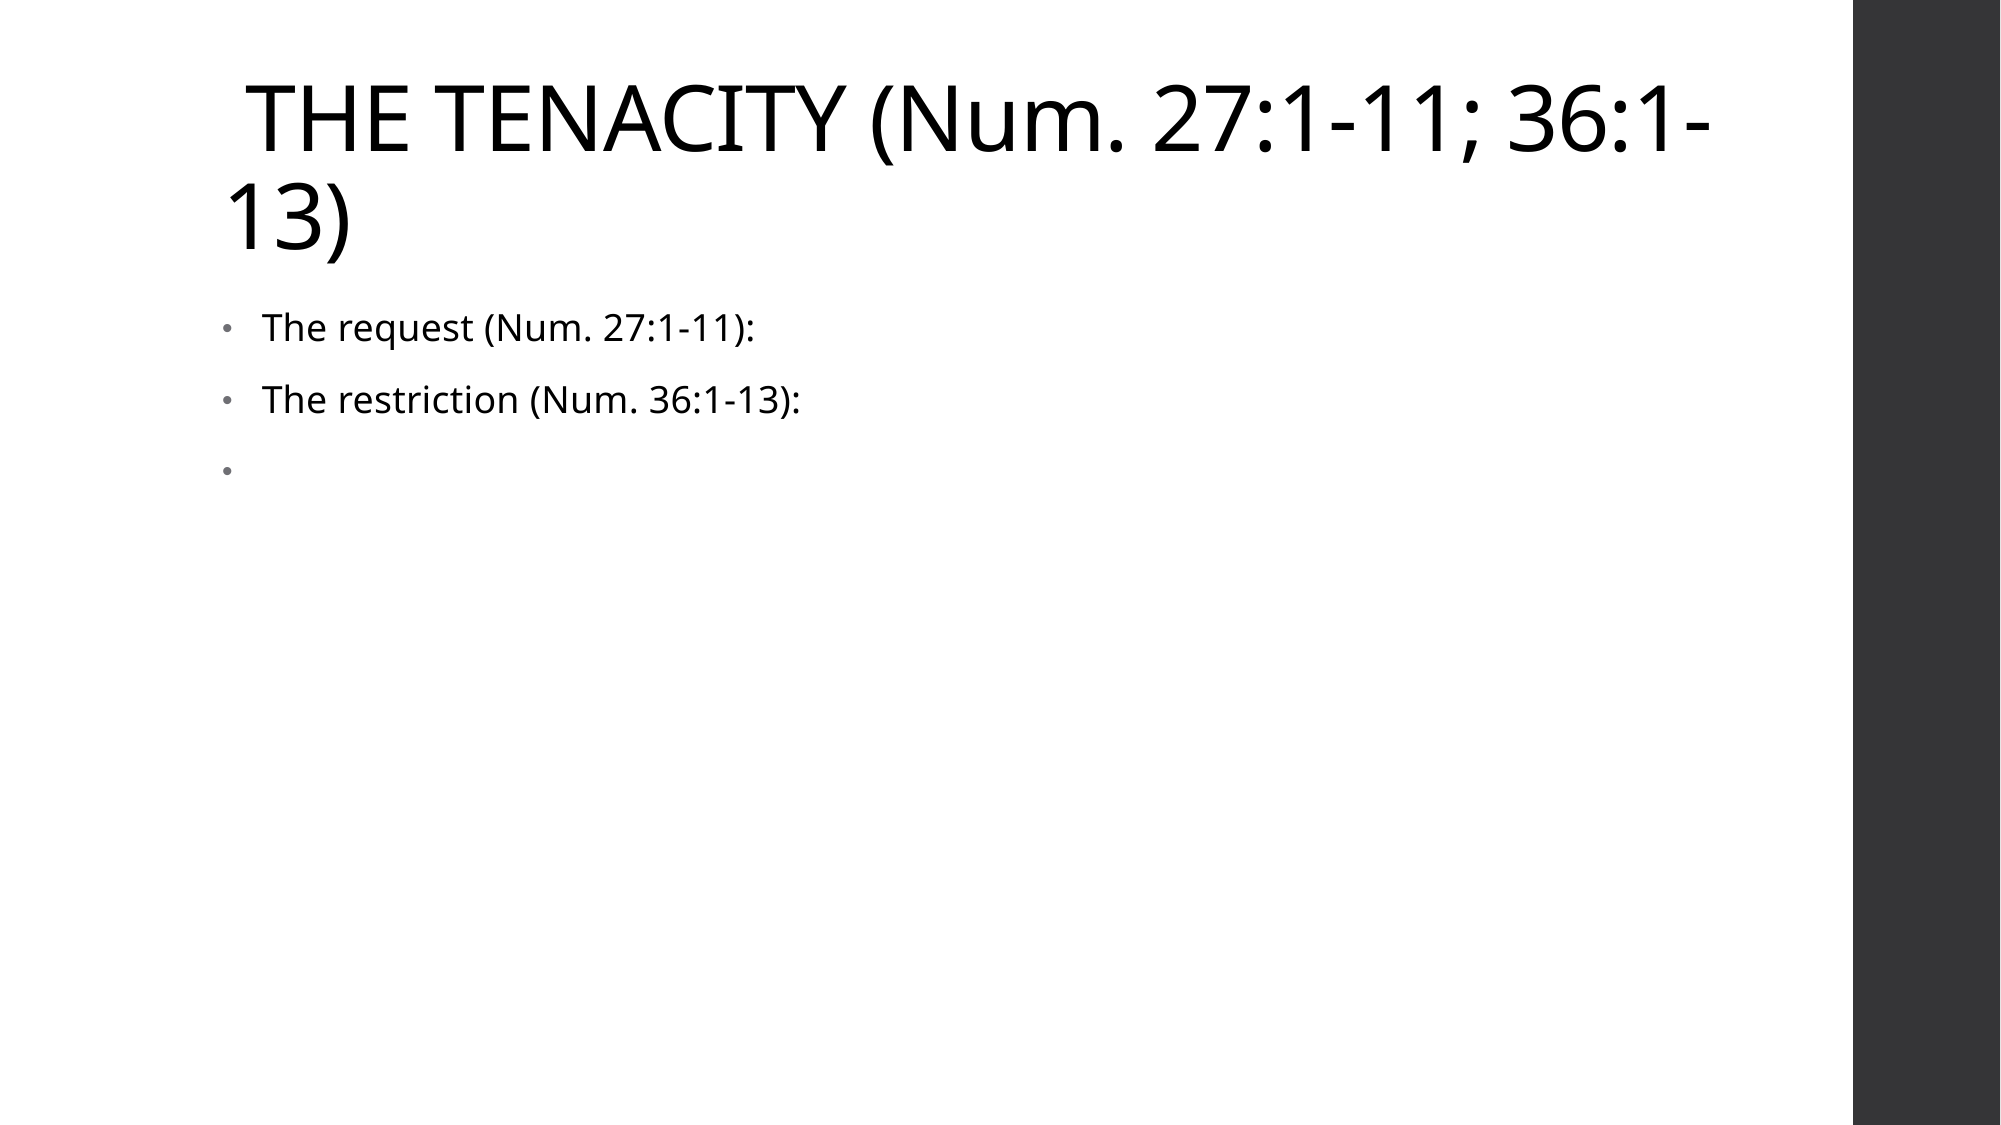

# THE TENACITY (Num. 27:1-11; 36:1-13)
 The request (Num. 27:1-11):
 The restriction (Num. 36:1-13):